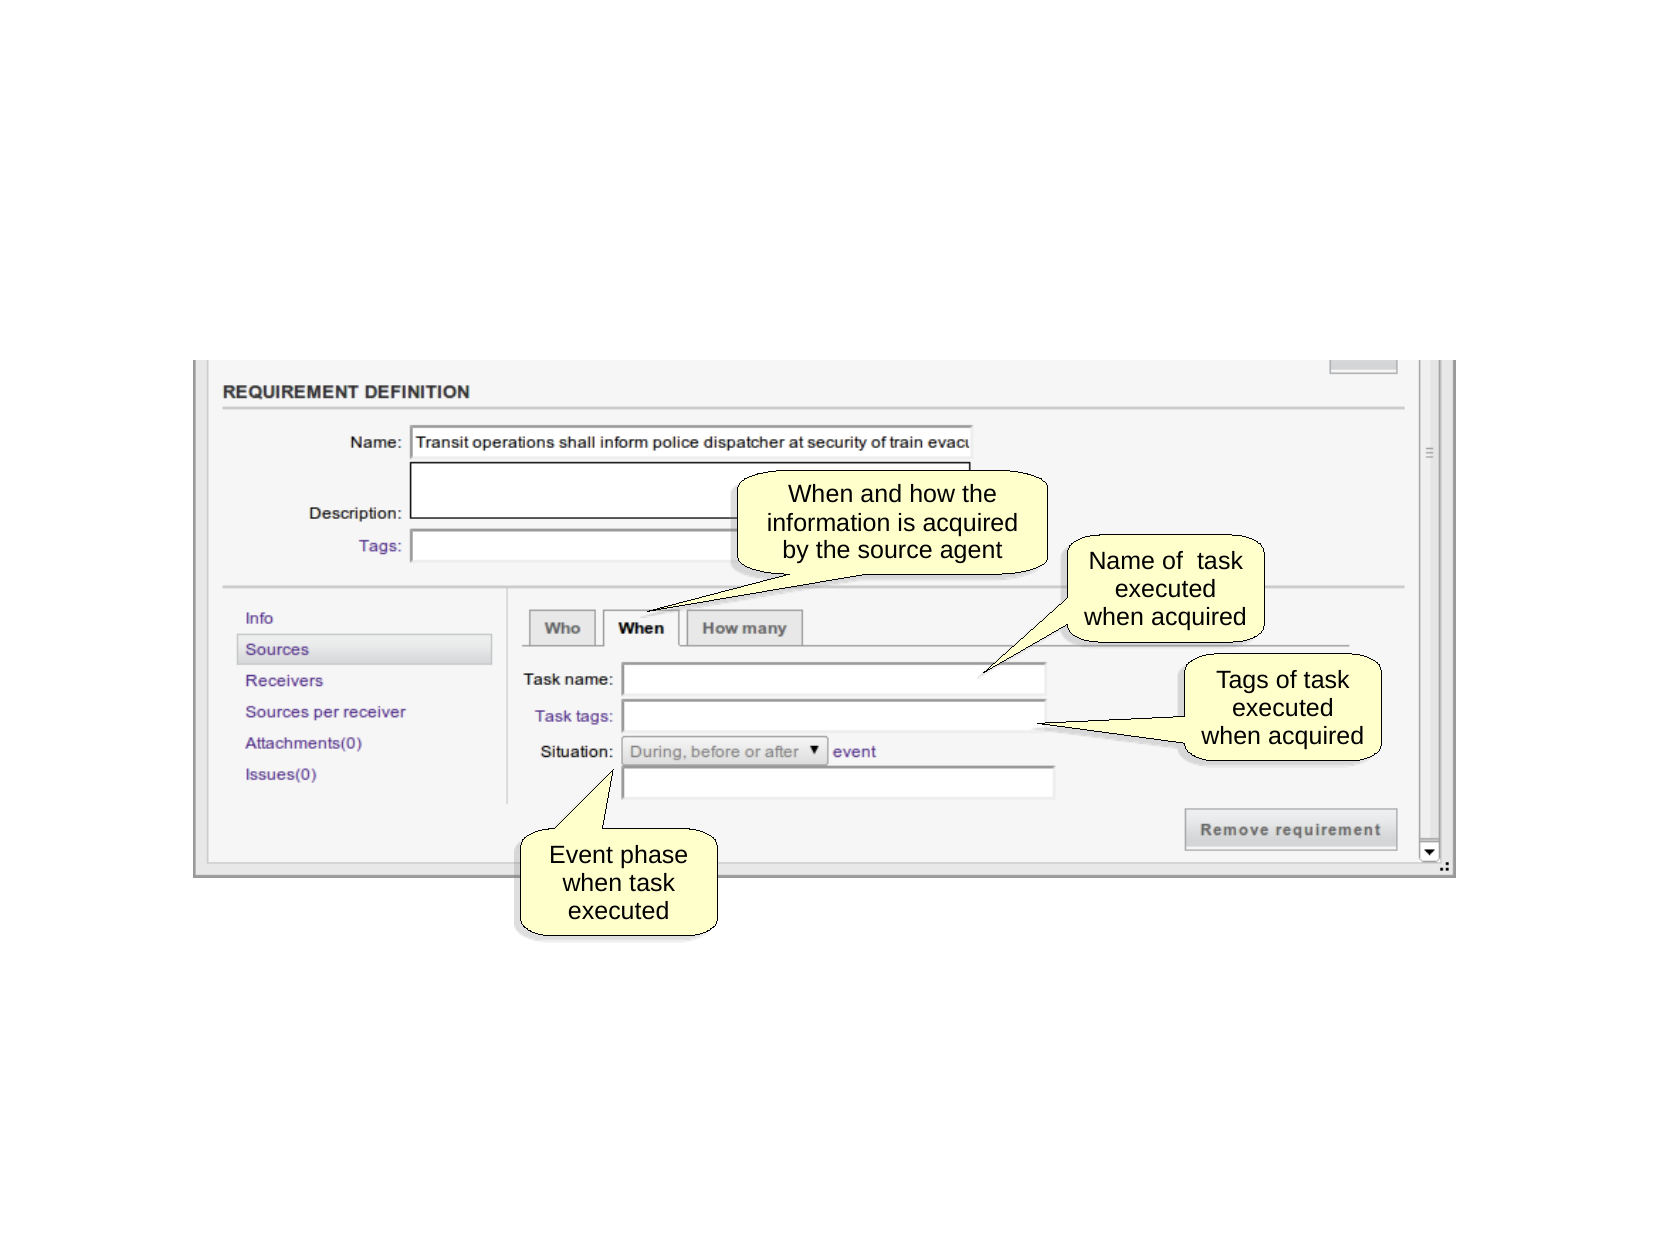

When and how the information is acquired by the source agent
Name of task executed when acquired
Tags of task executed when acquired
Event phase when task executed